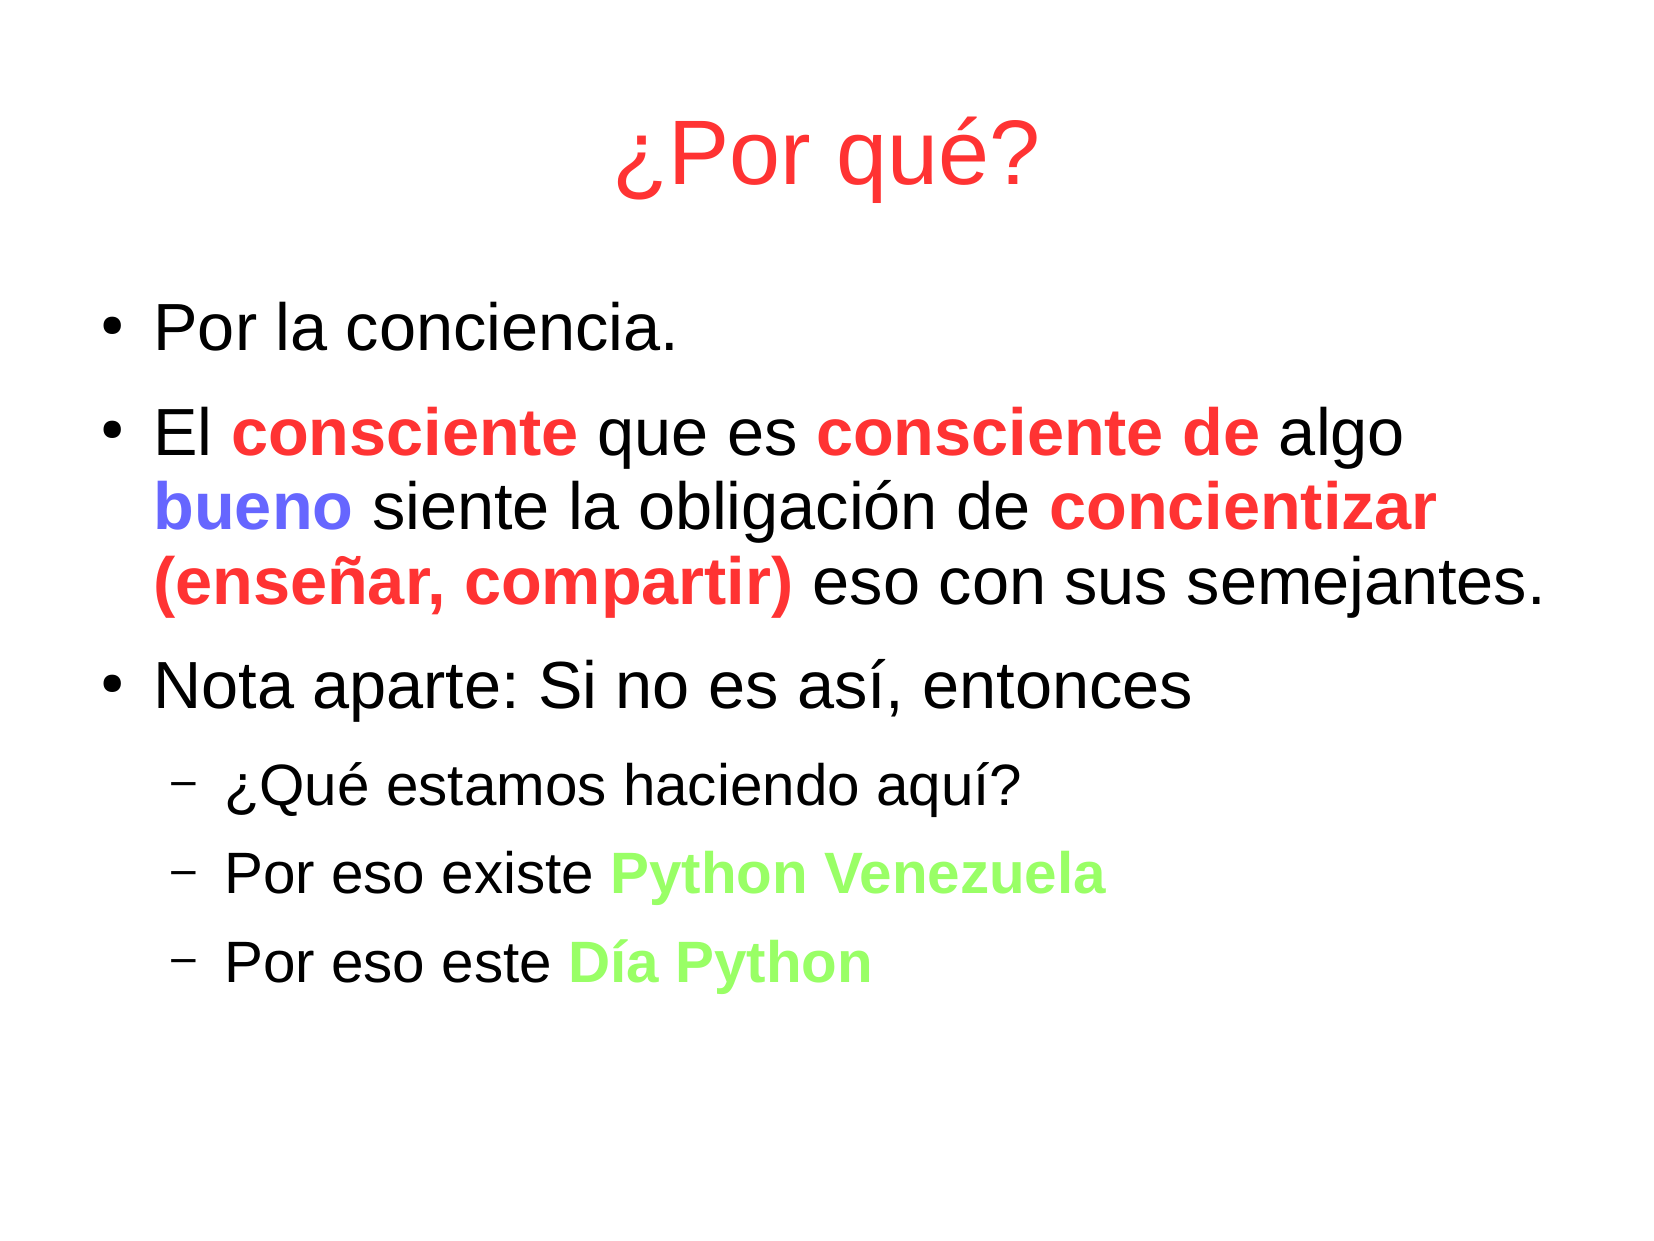

# ¿Por qué?
Por la conciencia.
El consciente que es consciente de algo bueno siente la obligación de concientizar (enseñar, compartir) eso con sus semejantes.
Nota aparte: Si no es así, entonces
¿Qué estamos haciendo aquí?
Por eso existe Python Venezuela
Por eso este Día Python